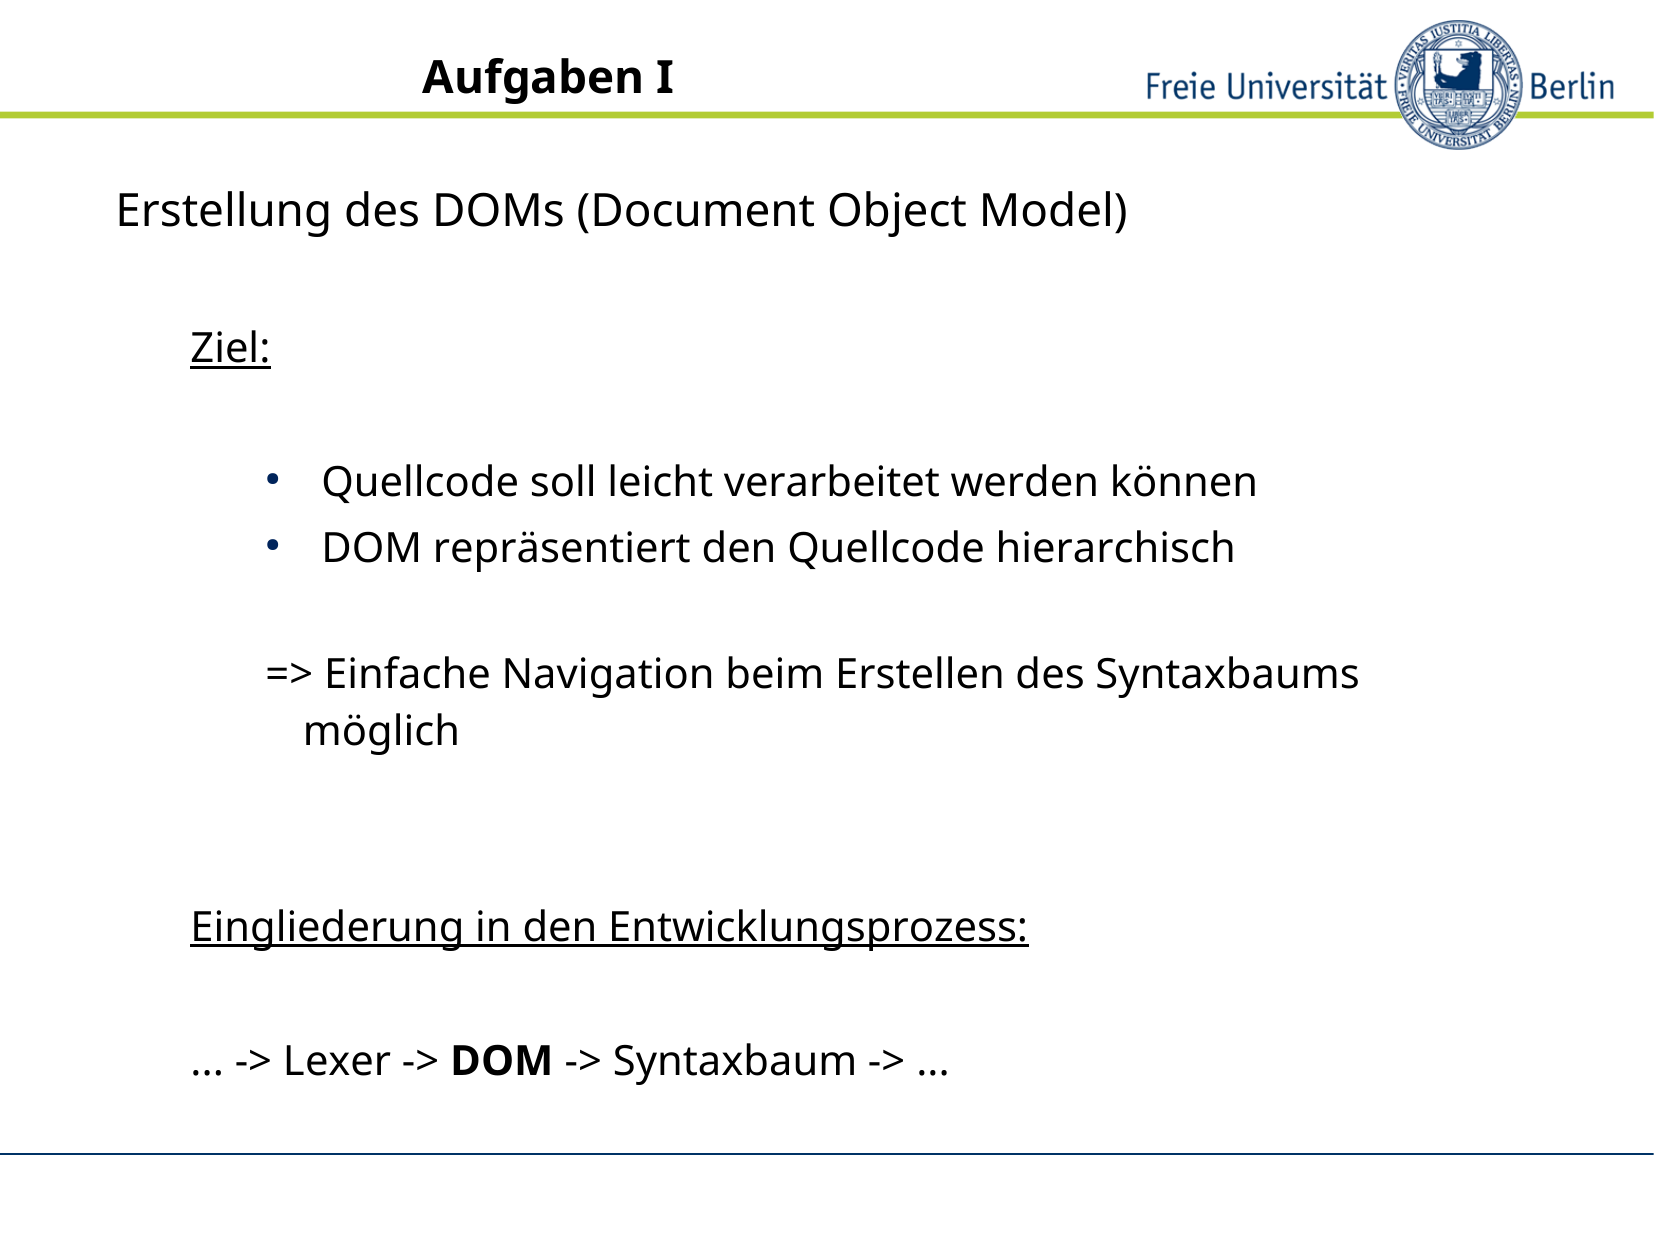

# Aufgaben I
Erstellung des DOMs (Document Object Model)
Ziel:
Quellcode soll leicht verarbeitet werden können
DOM repräsentiert den Quellcode hierarchisch
=> Einfache Navigation beim Erstellen des Syntaxbaums möglich
Eingliederung in den Entwicklungsprozess:
... -> Lexer -> DOM -> Syntaxbaum -> ...